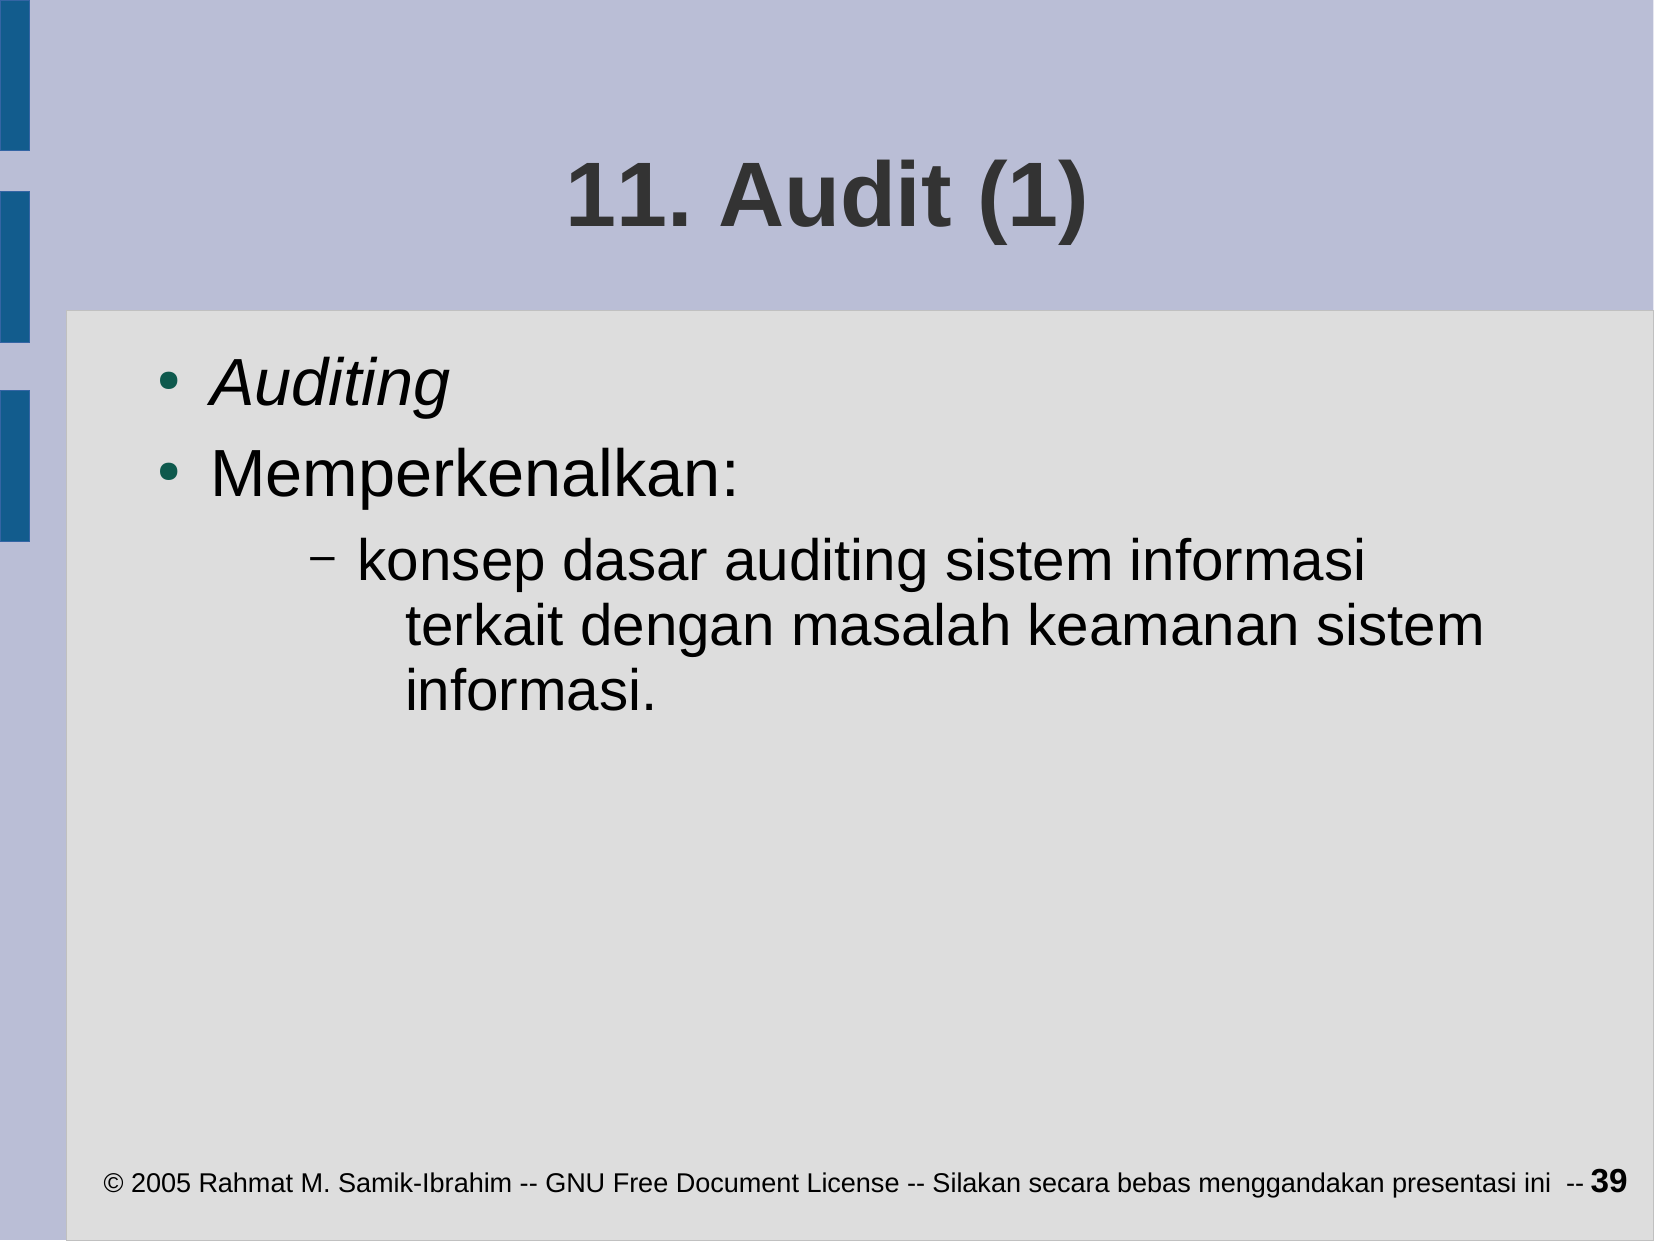

# 11. Audit (1)
Auditing
Memperkenalkan:
konsep dasar auditing sistem informasi terkait dengan masalah keamanan sistem informasi.